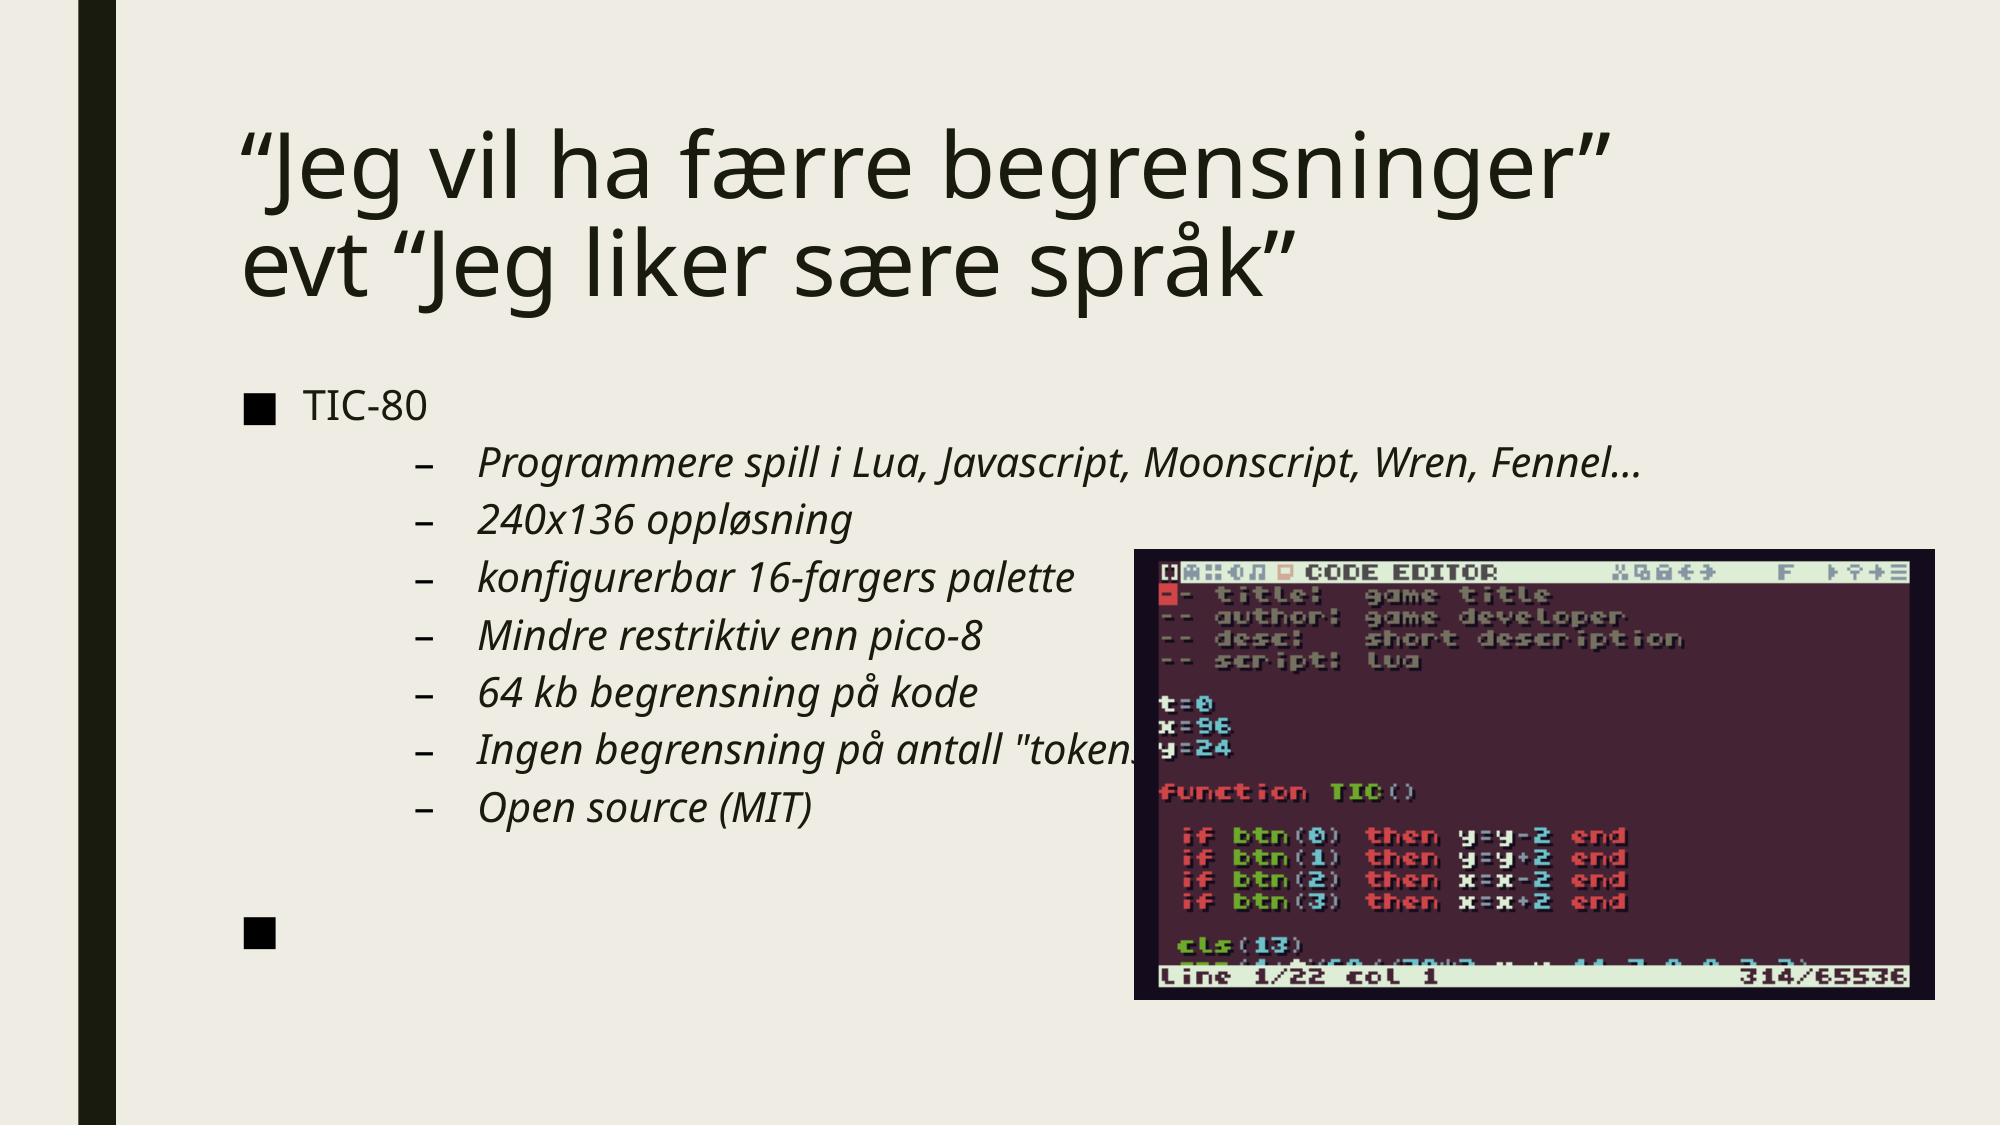

# “Jeg vil ha færre begrensninger” evt “Jeg liker sære språk”
TIC-80
Programmere spill i Lua, Javascript, Moonscript, Wren, Fennel...
240x136 oppløsning
konfigurerbar 16-fargers palette
Mindre restriktiv enn pico-8
64 kb begrensning på kode
Ingen begrensning på antall "tokens"
Open source (MIT)